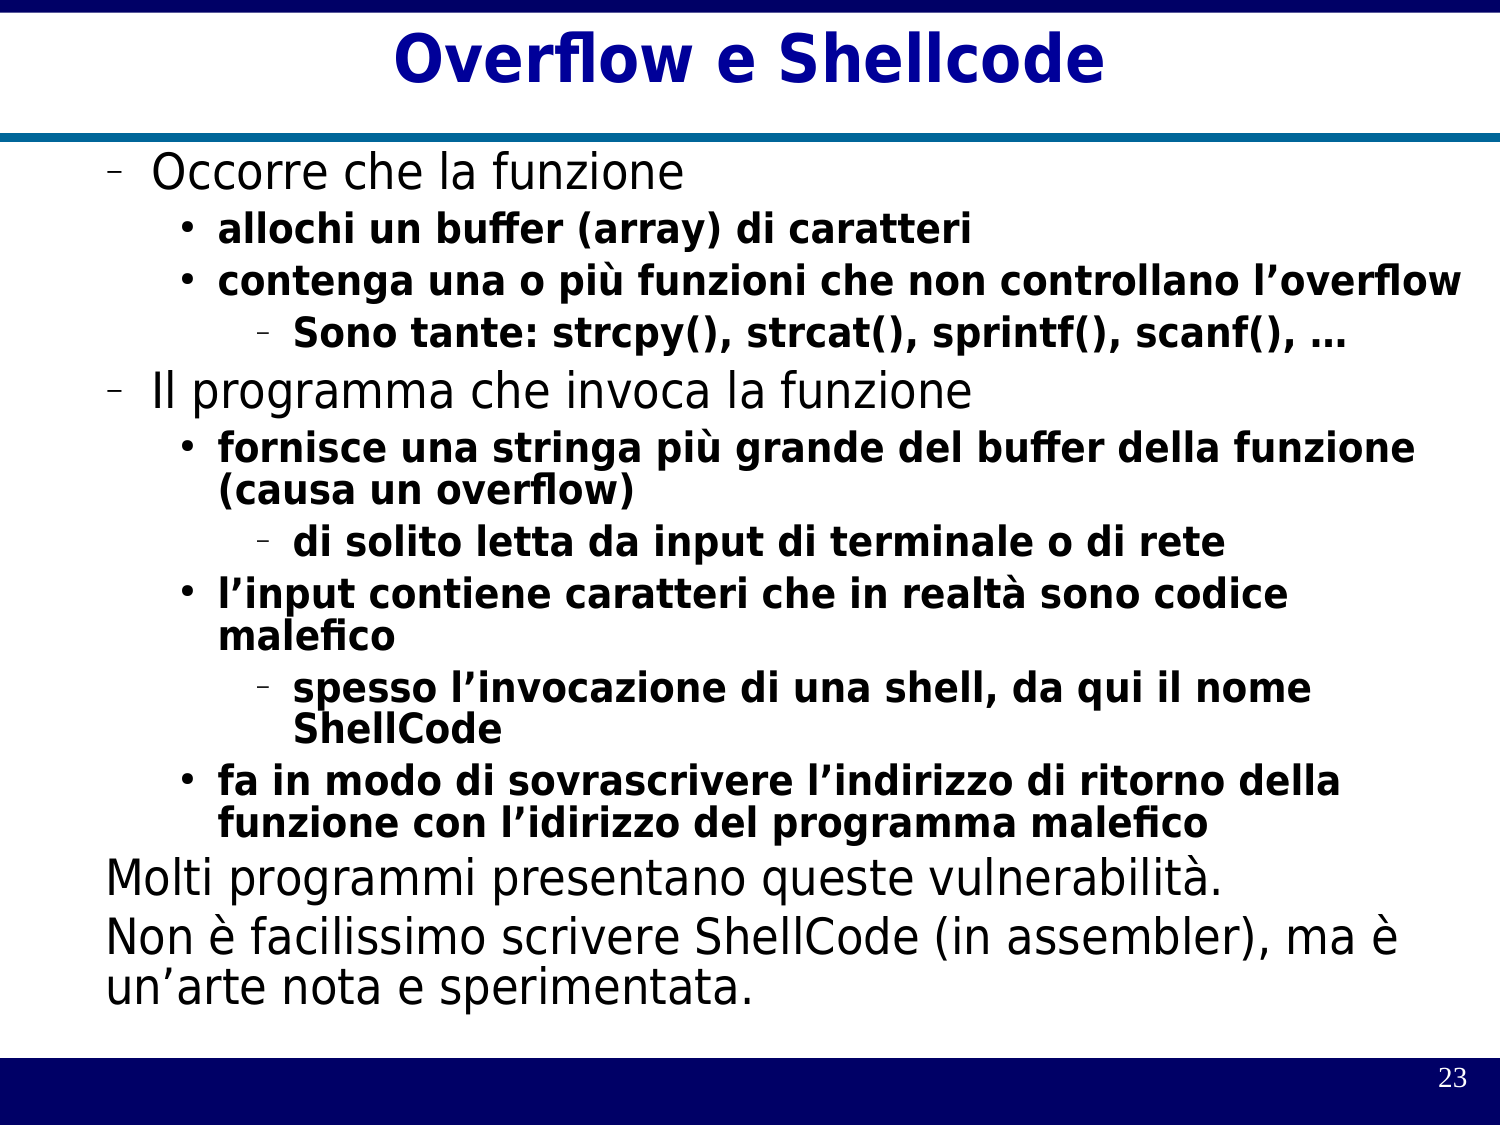

# Overflow e Shellcode
Occorre che la funzione
allochi un buffer (array) di caratteri
contenga una o più funzioni che non controllano l’overflow
Sono tante: strcpy(), strcat(), sprintf(), scanf(), …
Il programma che invoca la funzione
fornisce una stringa più grande del buffer della funzione (causa un overflow)
di solito letta da input di terminale o di rete
l’input contiene caratteri che in realtà sono codice malefico
spesso l’invocazione di una shell, da qui il nome ShellCode
fa in modo di sovrascrivere l’indirizzo di ritorno della funzione con l’idirizzo del programma malefico
Molti programmi presentano queste vulnerabilità.
Non è facilissimo scrivere ShellCode (in assembler), ma è un’arte nota e sperimentata.